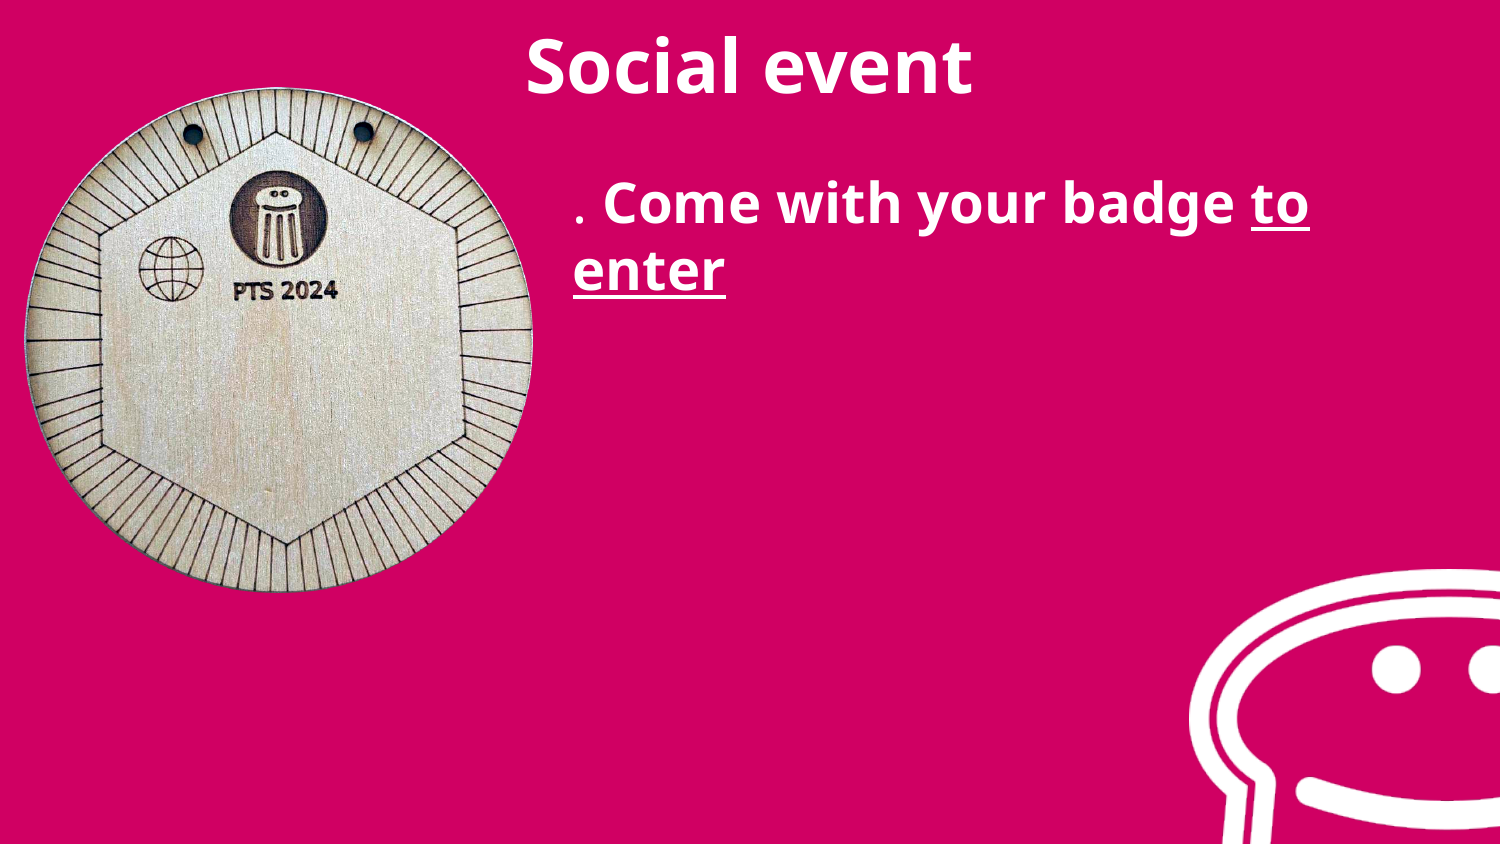

Social event
. Come with your badge to enter